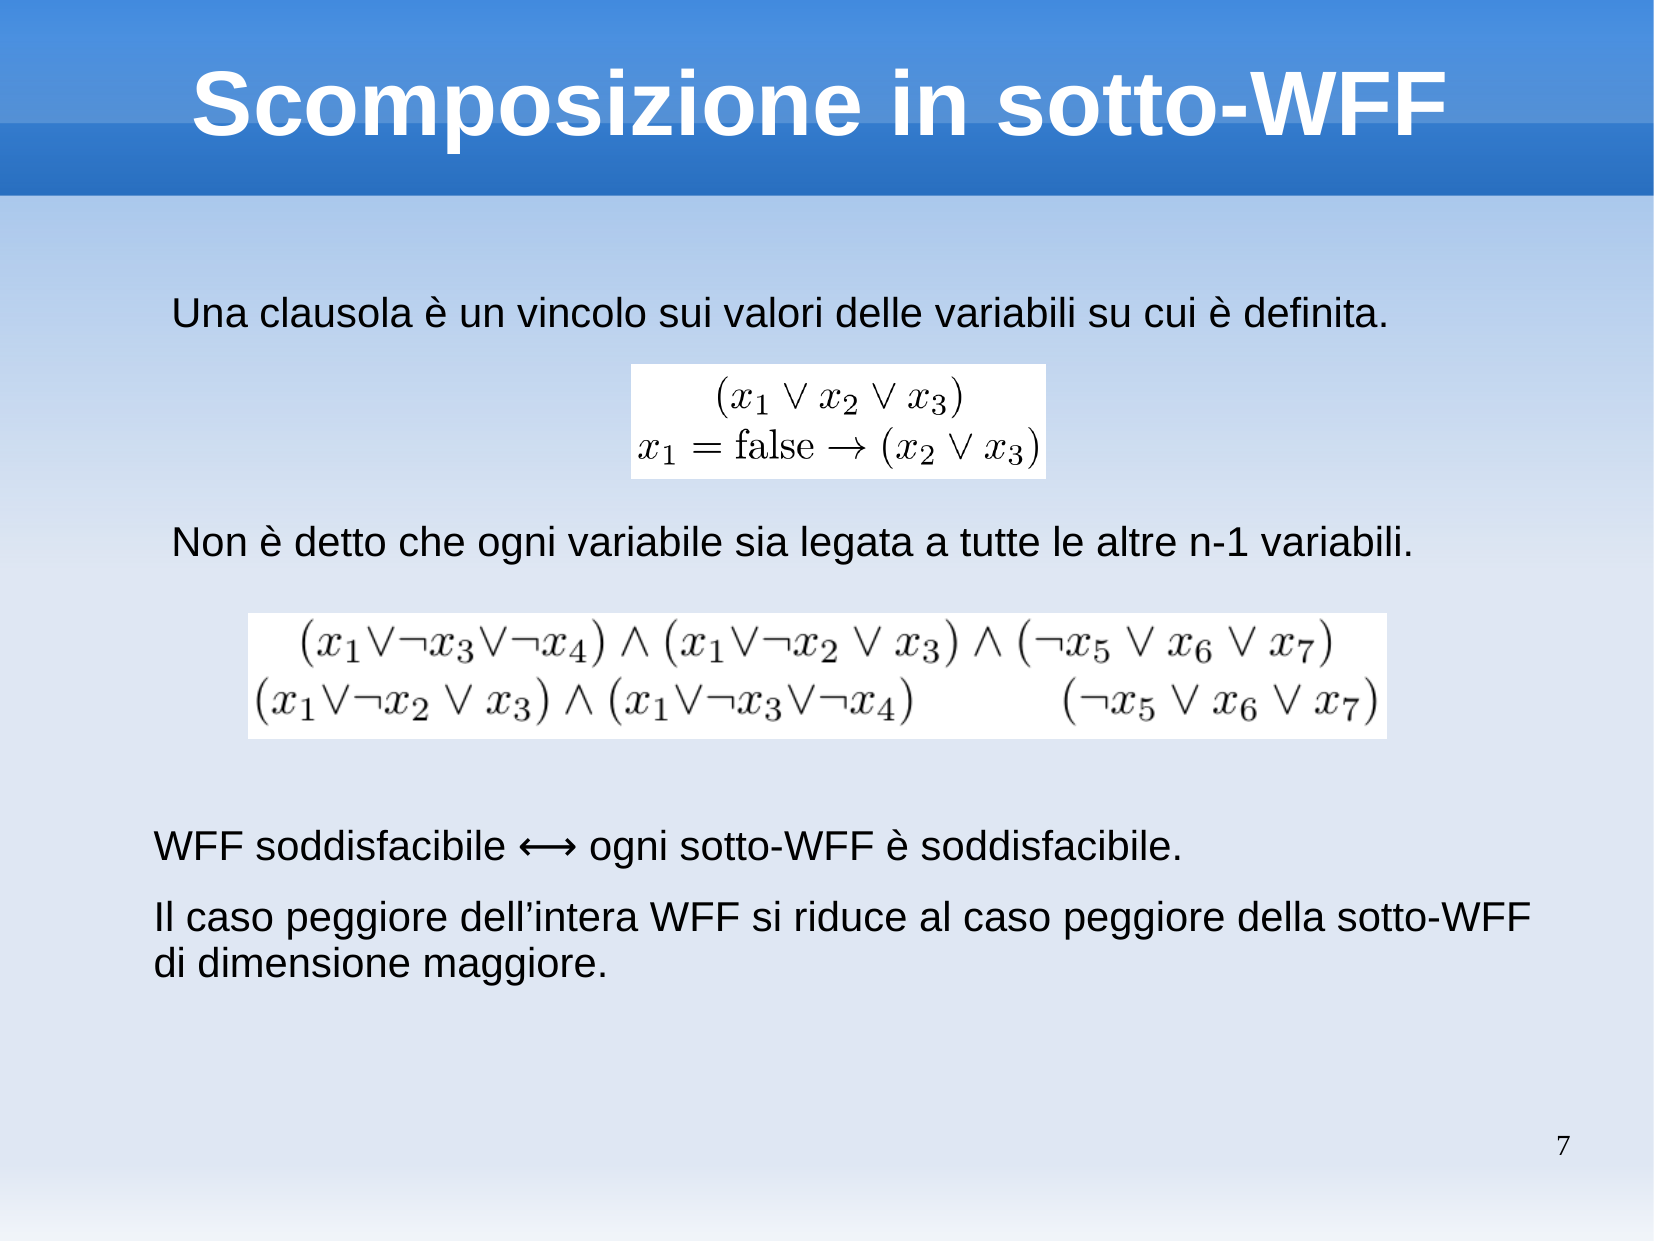

# Scomposizione in sotto-WFF
Una clausola è un vincolo sui valori delle variabili su cui è definita.
Non è detto che ogni variabile sia legata a tutte le altre n-1 variabili.
WFF soddisfacibile ⟷ ogni sotto-WFF è soddisfacibile.
Il caso peggiore dell’intera WFF si riduce al caso peggiore della sotto-WFF di dimensione maggiore.
7